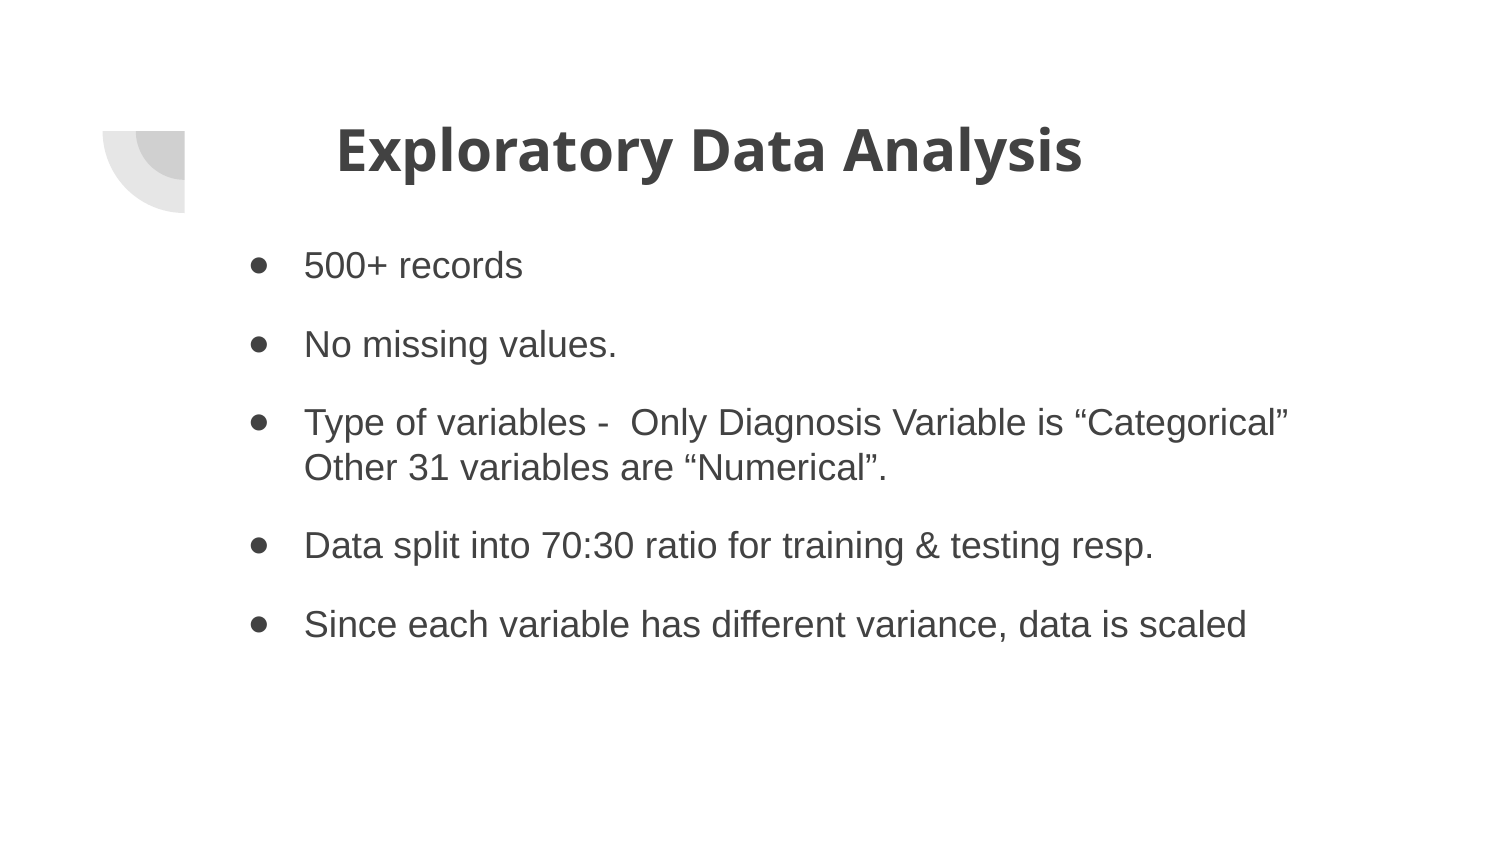

# Exploratory Data Analysis
500+ records
No missing values.
Type of variables - Only Diagnosis Variable is “Categorical” Other 31 variables are “Numerical”.
Data split into 70:30 ratio for training & testing resp.
Since each variable has different variance, data is scaled